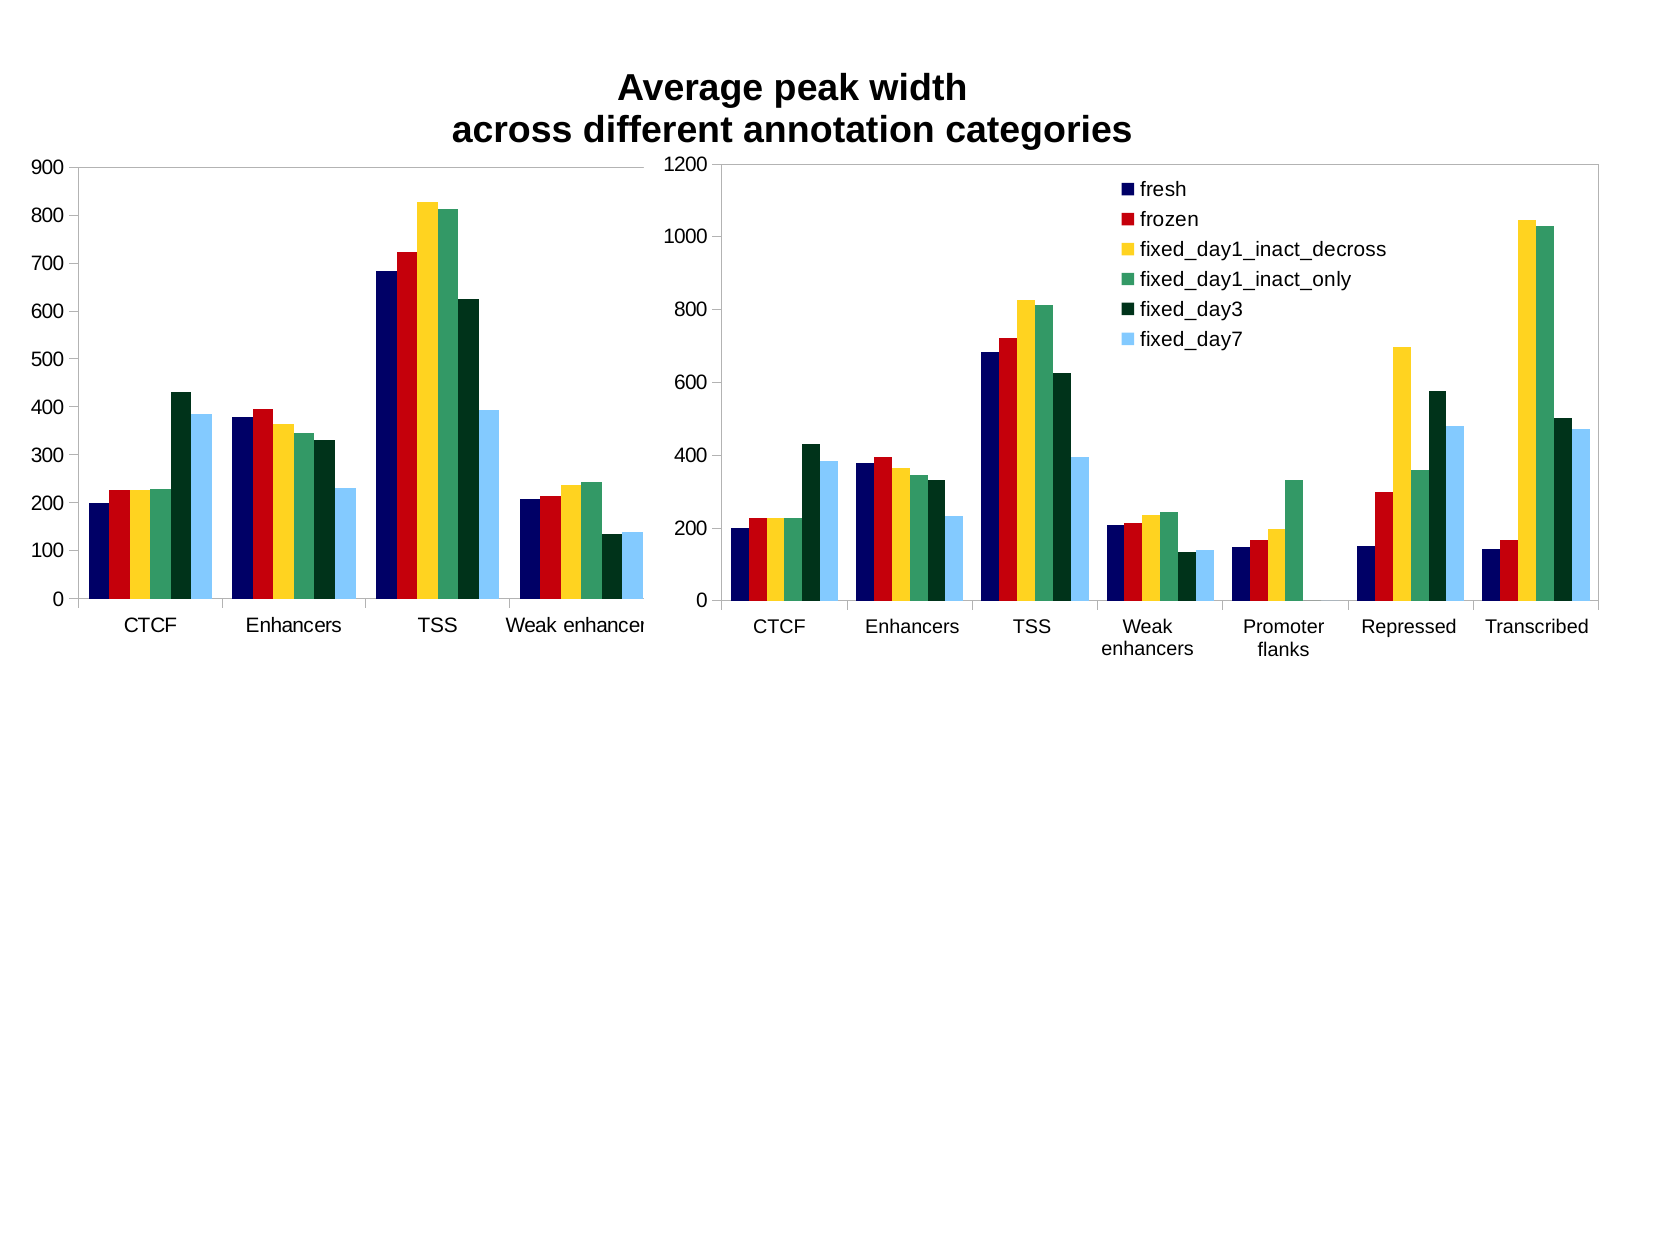

### Chart: Peak width distribution
across categories of annotation
| Category | fresh | frozen | fixed_day1_inact_decross | fixed_day1_inact_only | fixed_day3 | fixed_day7 |
|---|---|---|---|---|---|---|
| CTCF | 200.66 | 227.739 | 227.878 | 227.989 | 431.526 | 385.478 |
| Enhancers | 379.45 | 396.309 | 364.541 | 345.137 | 331.957 | 232.0 |
| TSS | 682.741 | 723.615 | 827.354 | 812.137 | 624.96 | 394.0 |
| Weak enhancers | 208.296 | 213.99 | 236.414 | 242.805 | 135.333 | 139.667 |
Average peak width
across different annotation categories
### Chart
| Category | fresh | frozen | fixed_day1_inact_decross | fixed_day1_inact_only | fixed_day3 | fixed_day7 |
|---|---|---|---|---|---|---|
| CTCF | 200.66 | 227.739 | 227.878 | 227.989 | 431.526 | 385.478 |
| Enhancers | 379.45 | 396.309 | 364.541 | 345.137 | 331.957 | 232.0 |
| TSS | 682.741 | 723.615 | 827.354 | 812.137 | 624.96 | 394.0 |
| Weak enhancers | 208.296 | 213.99 | 236.414 | 242.805 | 135.333 | 139.667 |
| Promoter flanks | 146.8 | 167.2 | 197.0 | 332.0 | 0.0 | 0.0 |
| Repressed | 150.0 | 298.0 | 698.4 | 358.154 | 576.714 | 480.26 |
| Transcribed | 143.0 | 166.833 | 1046.67 | 1030.67 | 502.243 | 472.761 |
Weak
enhancers
Promoter
flanks
CTCF
Enhancers
TSS
Repressed
Transcribed